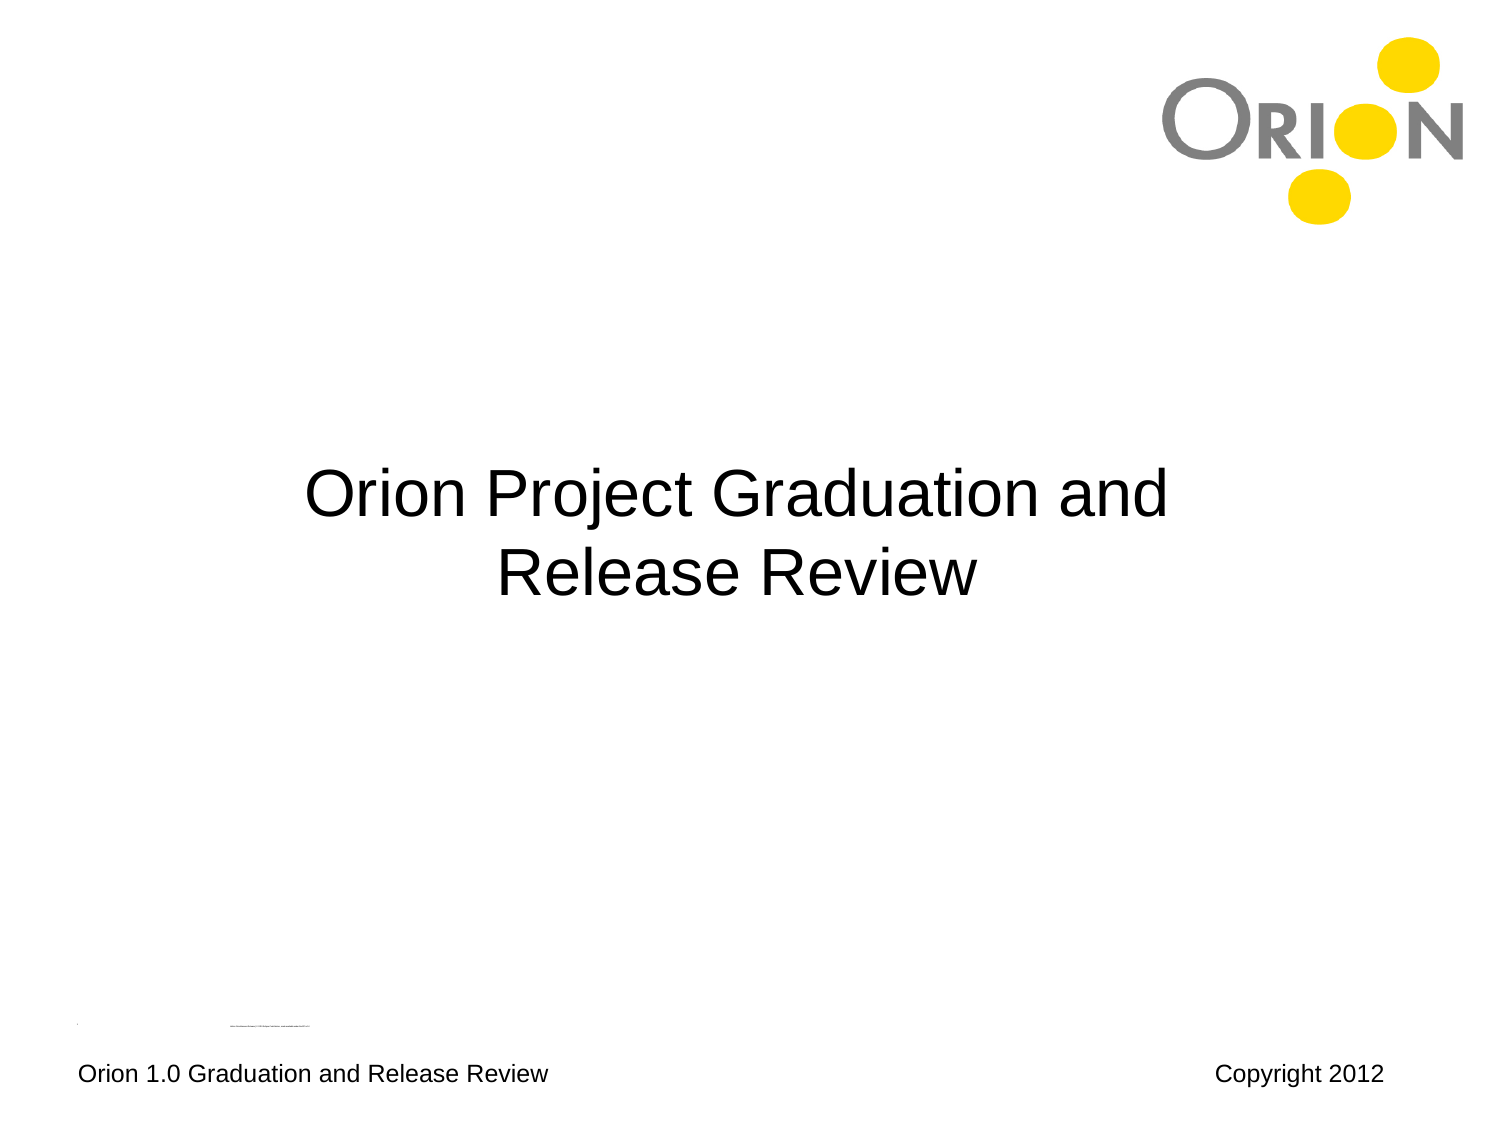

# Orion Project Graduation and Release Review
1
Copyright 2011